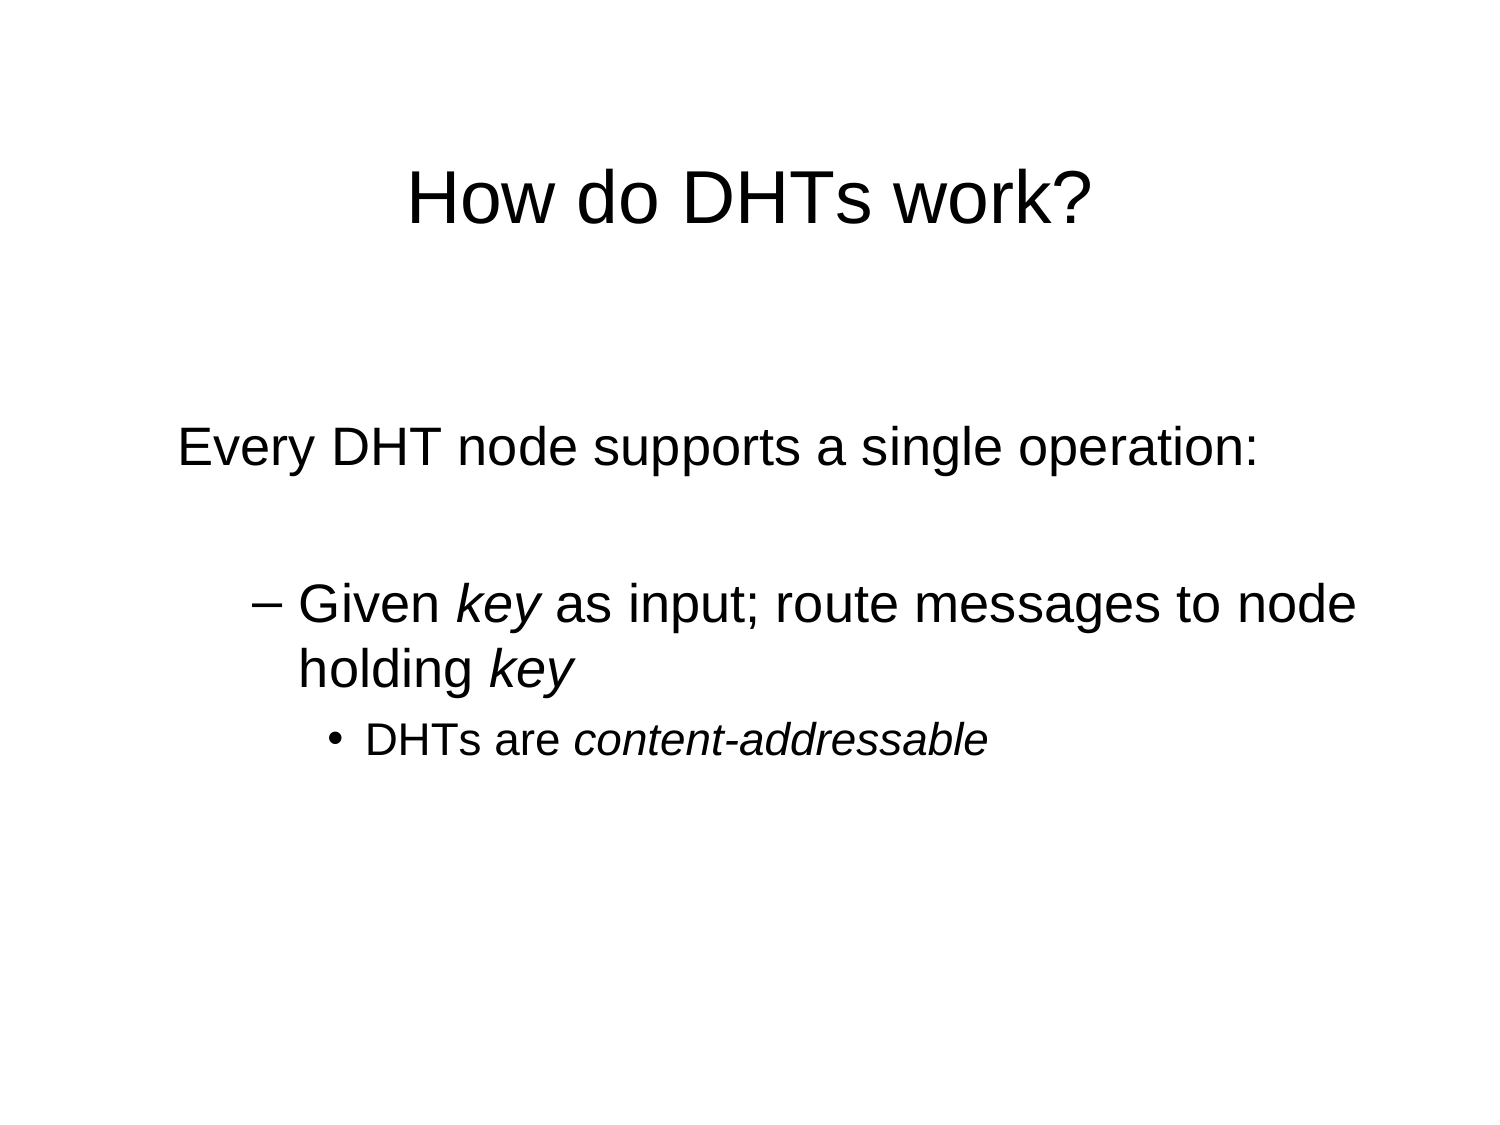

# How do DHTs work?
Every DHT node supports a single operation:
Given key as input; route messages to node holding key
DHTs are content-addressable